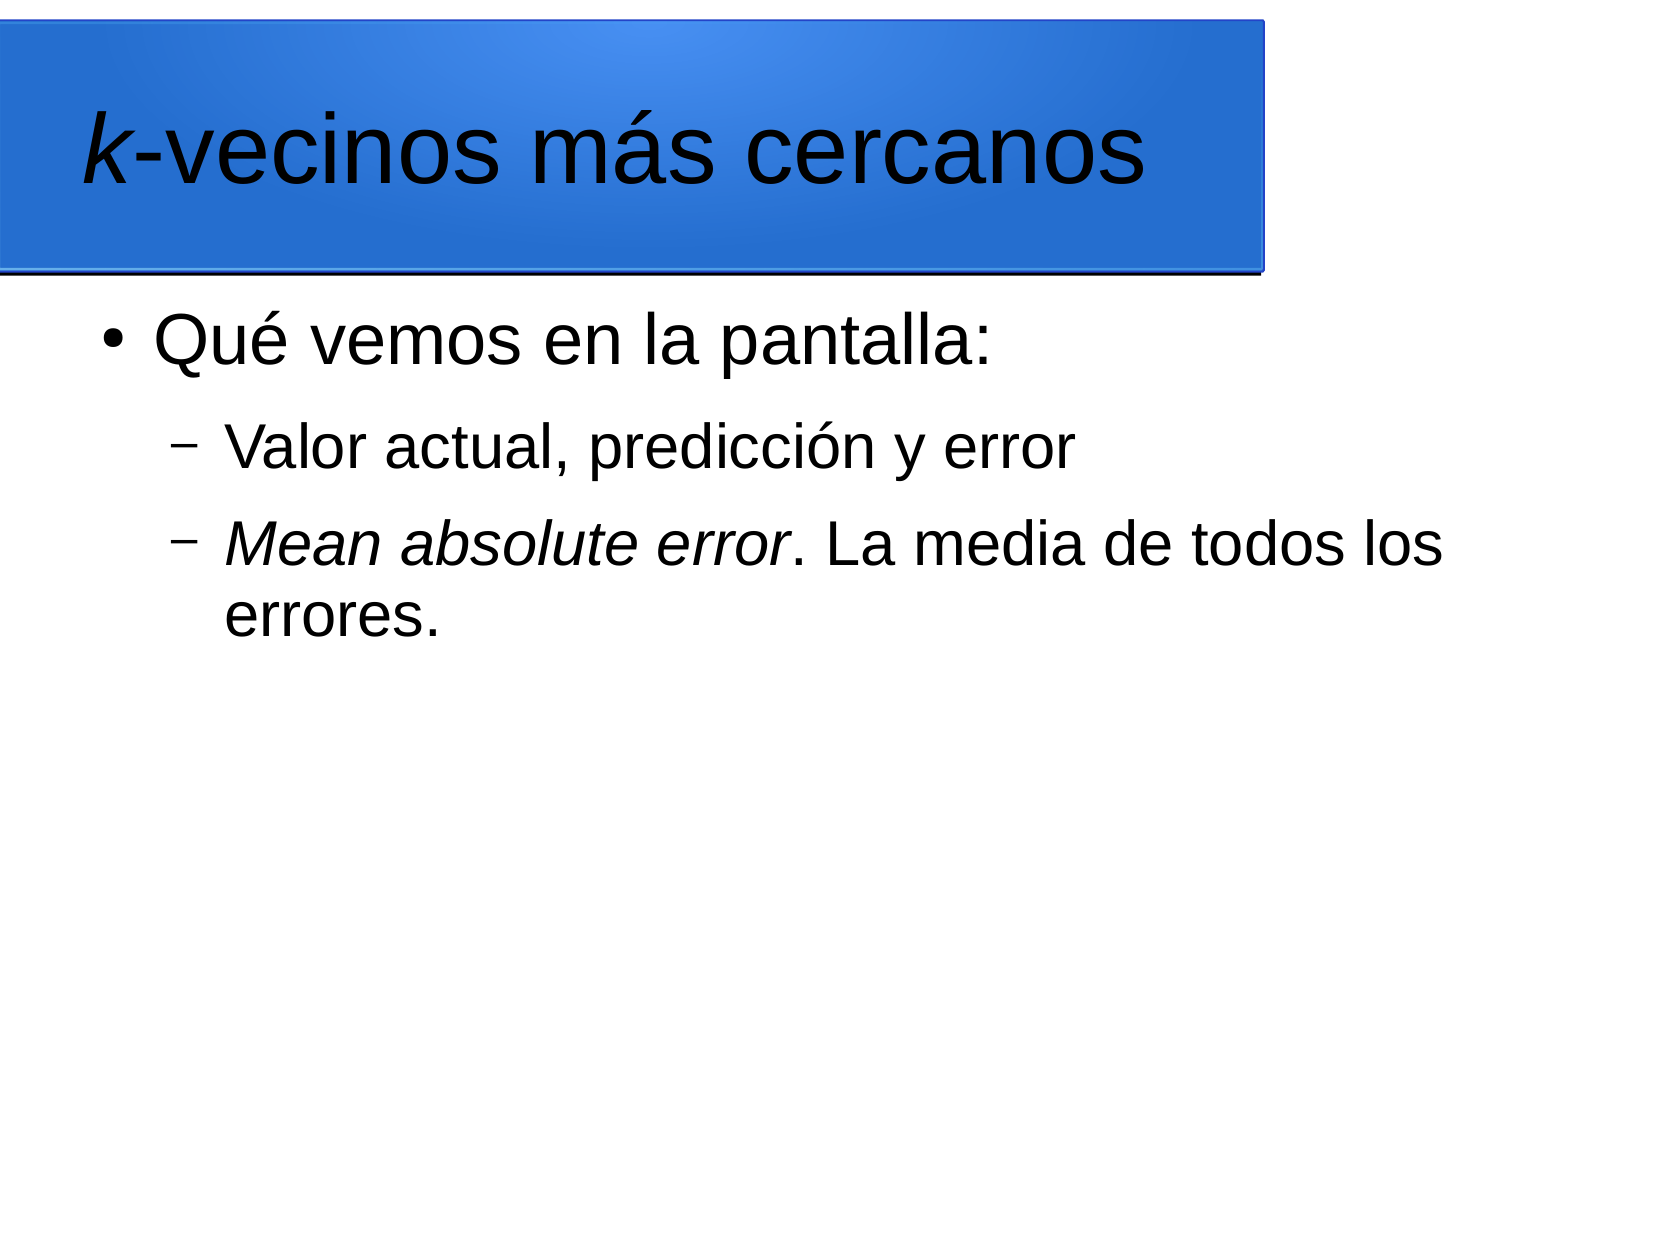

# k-vecinos más cercanos
Qué vemos en la pantalla:
Valor actual, predicción y error
Mean absolute error. La media de todos los errores.